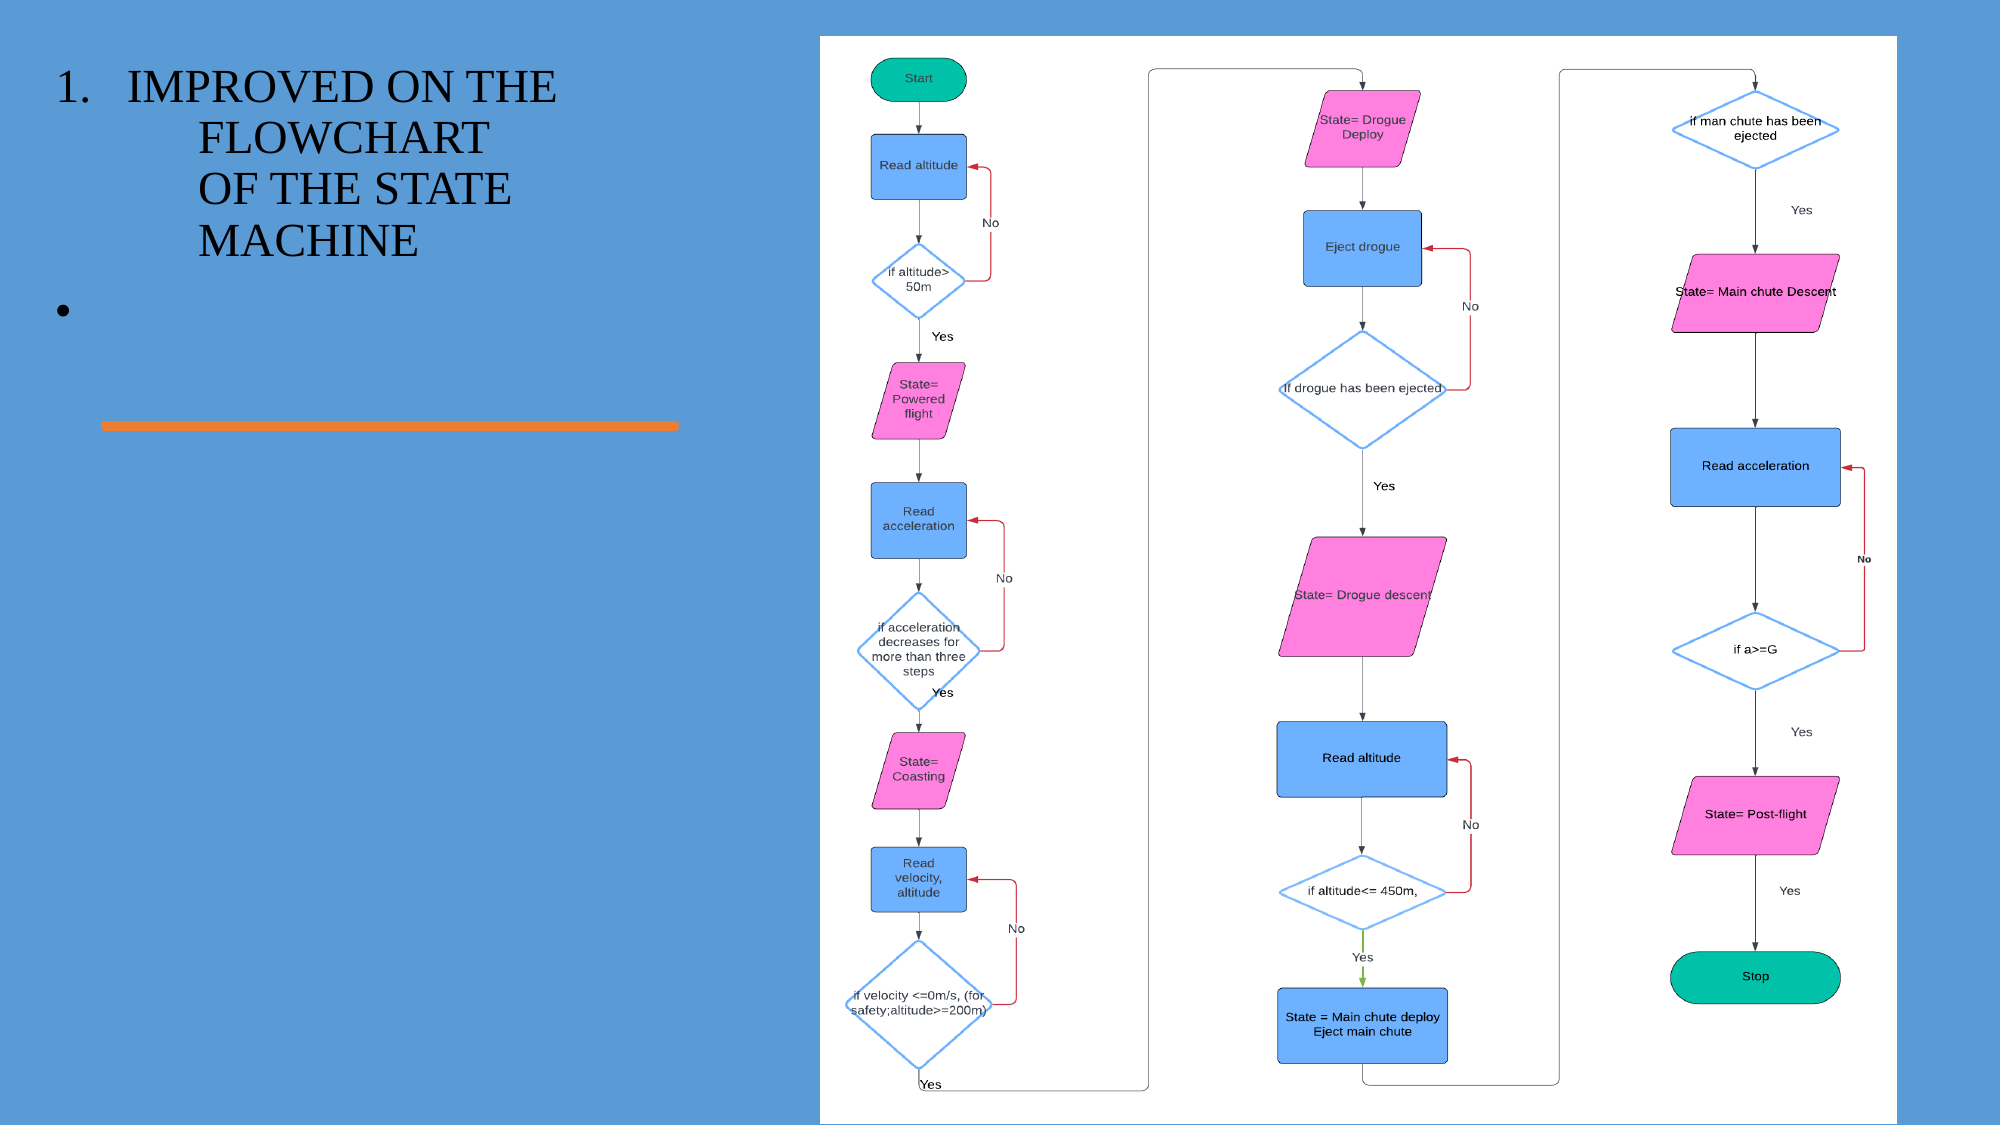

#
IMPROVED ON THE FLOWCHART OF THE STATE MACHINE